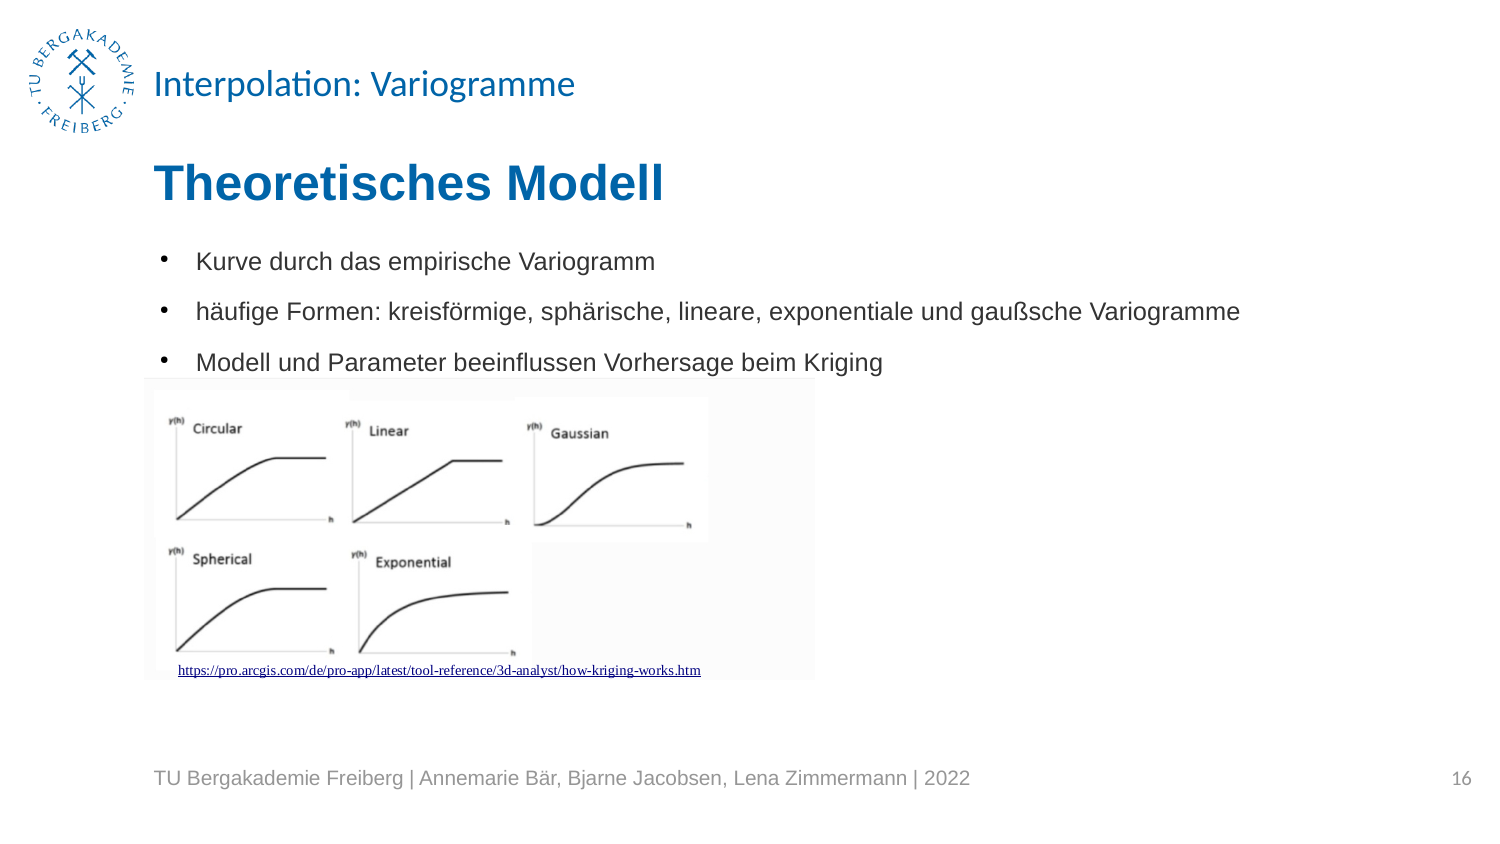

Interpolation: Variogramme
Theoretisches Modell
# Kurve durch das empirische Variogramm
häufige Formen: kreisförmige, sphärische, lineare, exponentiale und gaußsche Variogramme
Modell und Parameter beeinflussen Vorhersage beim Kriging
TU Bergakademie Freiberg | Annemarie Bär, Bjarne Jacobsen, Lena Zimmermann | 2022